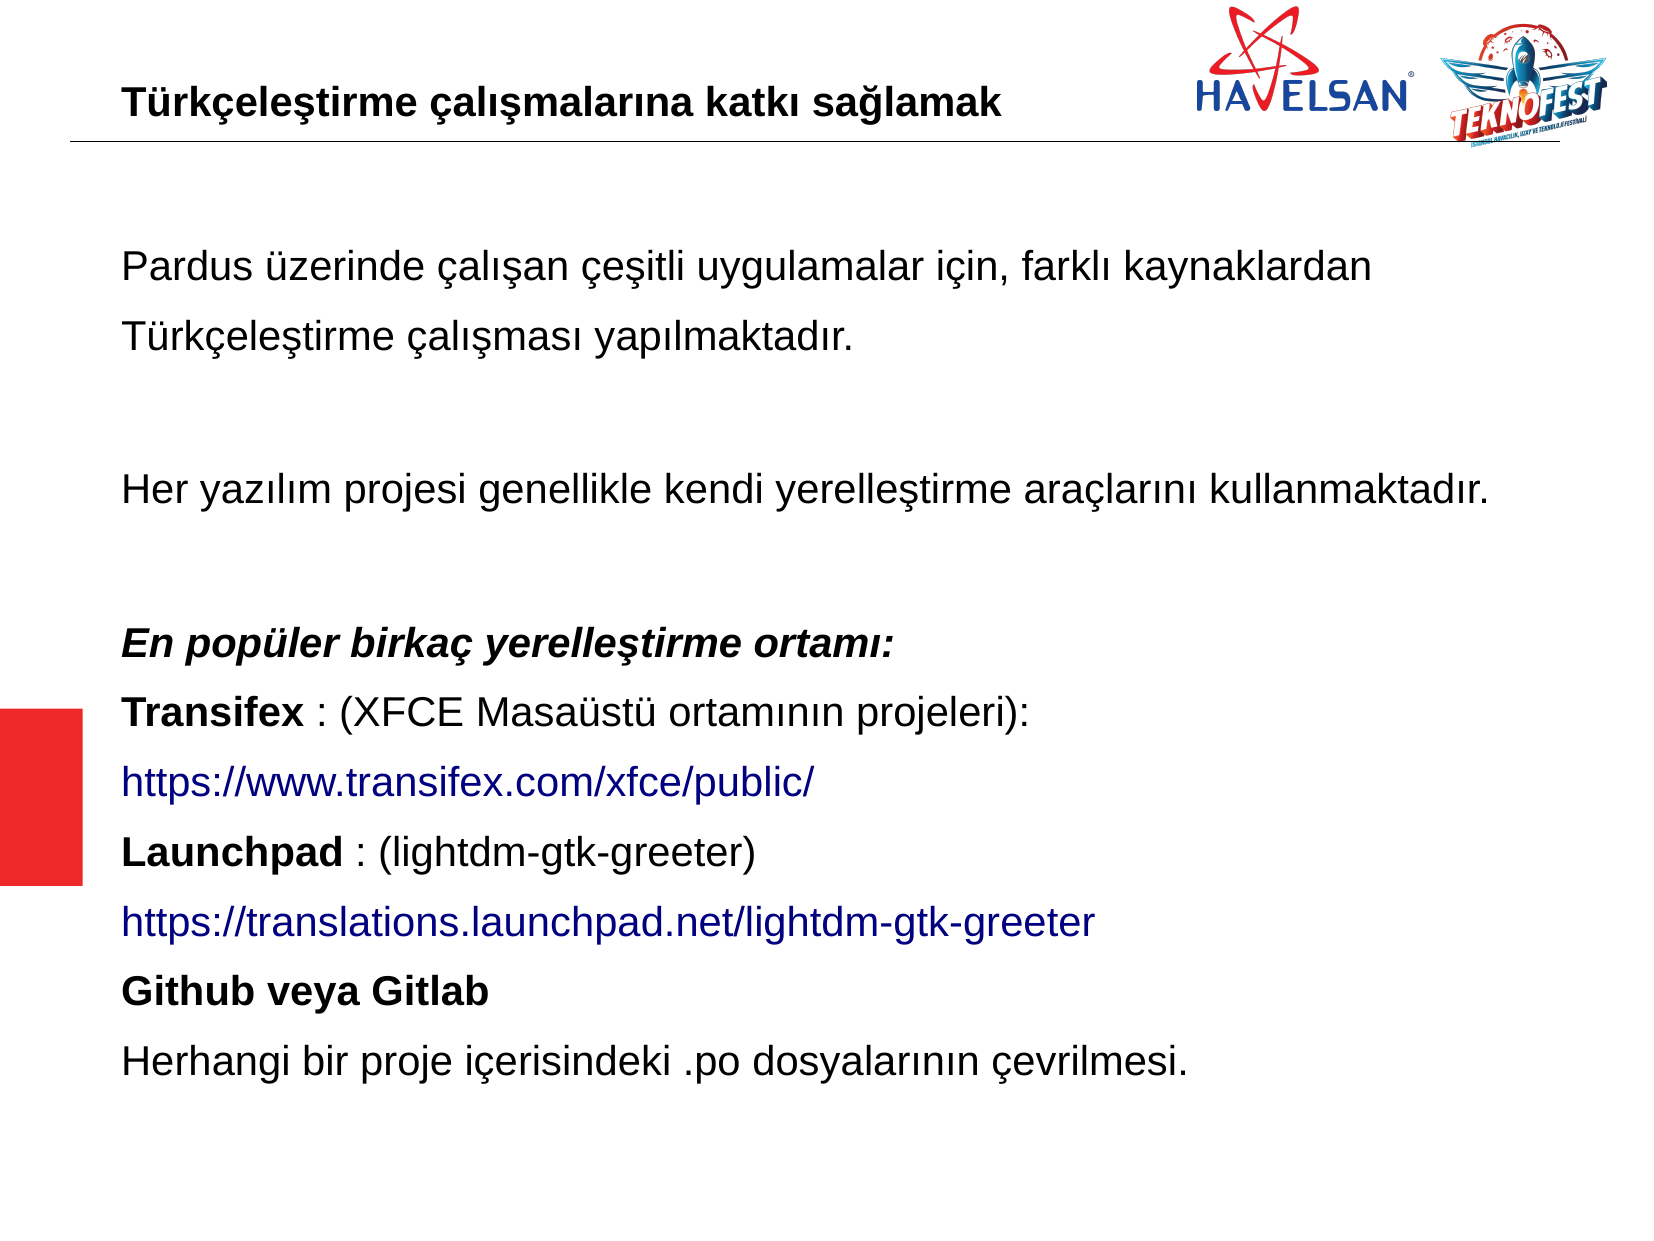

Türkçeleştirme çalışmalarına katkı sağlamak
Pardus üzerinde çalışan çeşitli uygulamalar için, farklı kaynaklardan Türkçeleştirme çalışması yapılmaktadır.
Her yazılım projesi genellikle kendi yerelleştirme araçlarını kullanmaktadır.
En popüler birkaç yerelleştirme ortamı:
Transifex : (XFCE Masaüstü ortamının projeleri):
https://www.transifex.com/xfce/public/
Launchpad : (lightdm-gtk-greeter)
https://translations.launchpad.net/lightdm-gtk-greeter
Github veya Gitlab
Herhangi bir proje içerisindeki .po dosyalarının çevrilmesi.